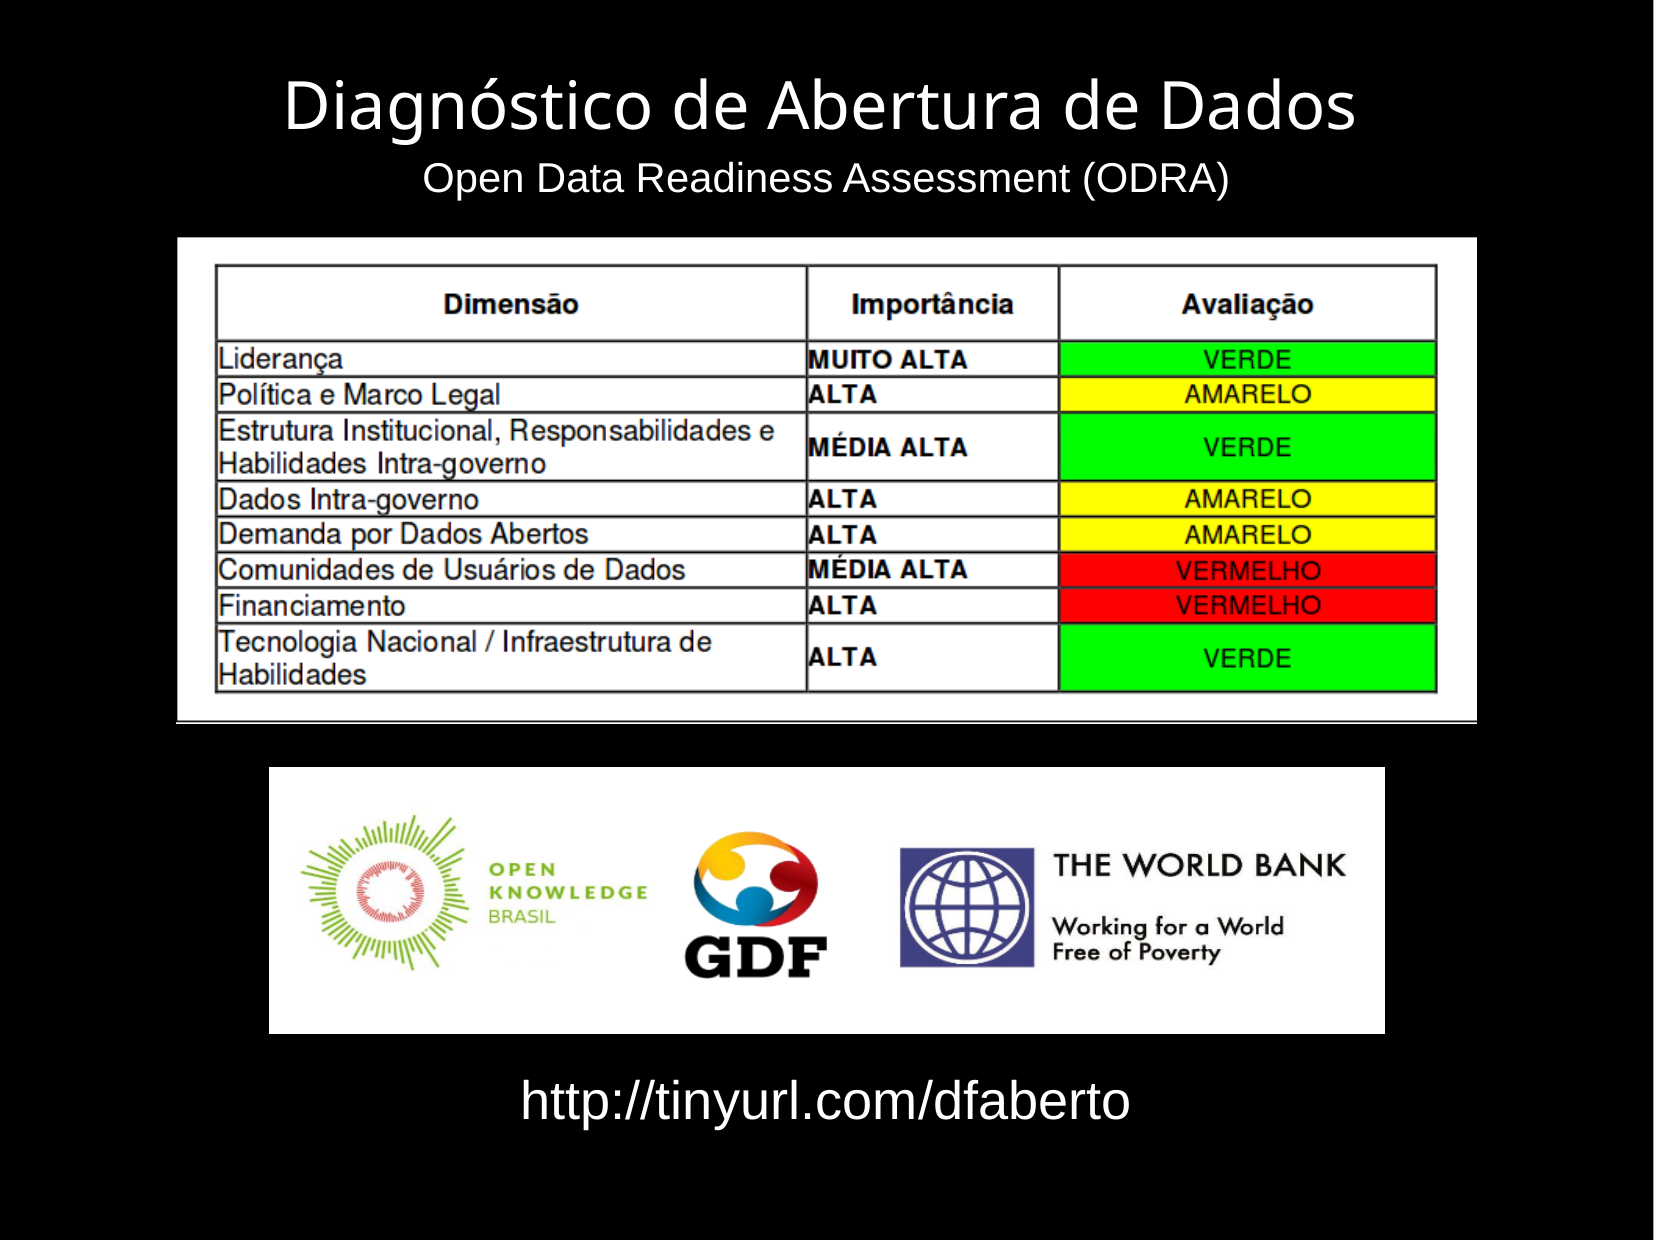

# Diagnóstico de Abertura de Dados
Open Data Readiness Assessment (ODRA)
http://tinyurl.com/dfaberto